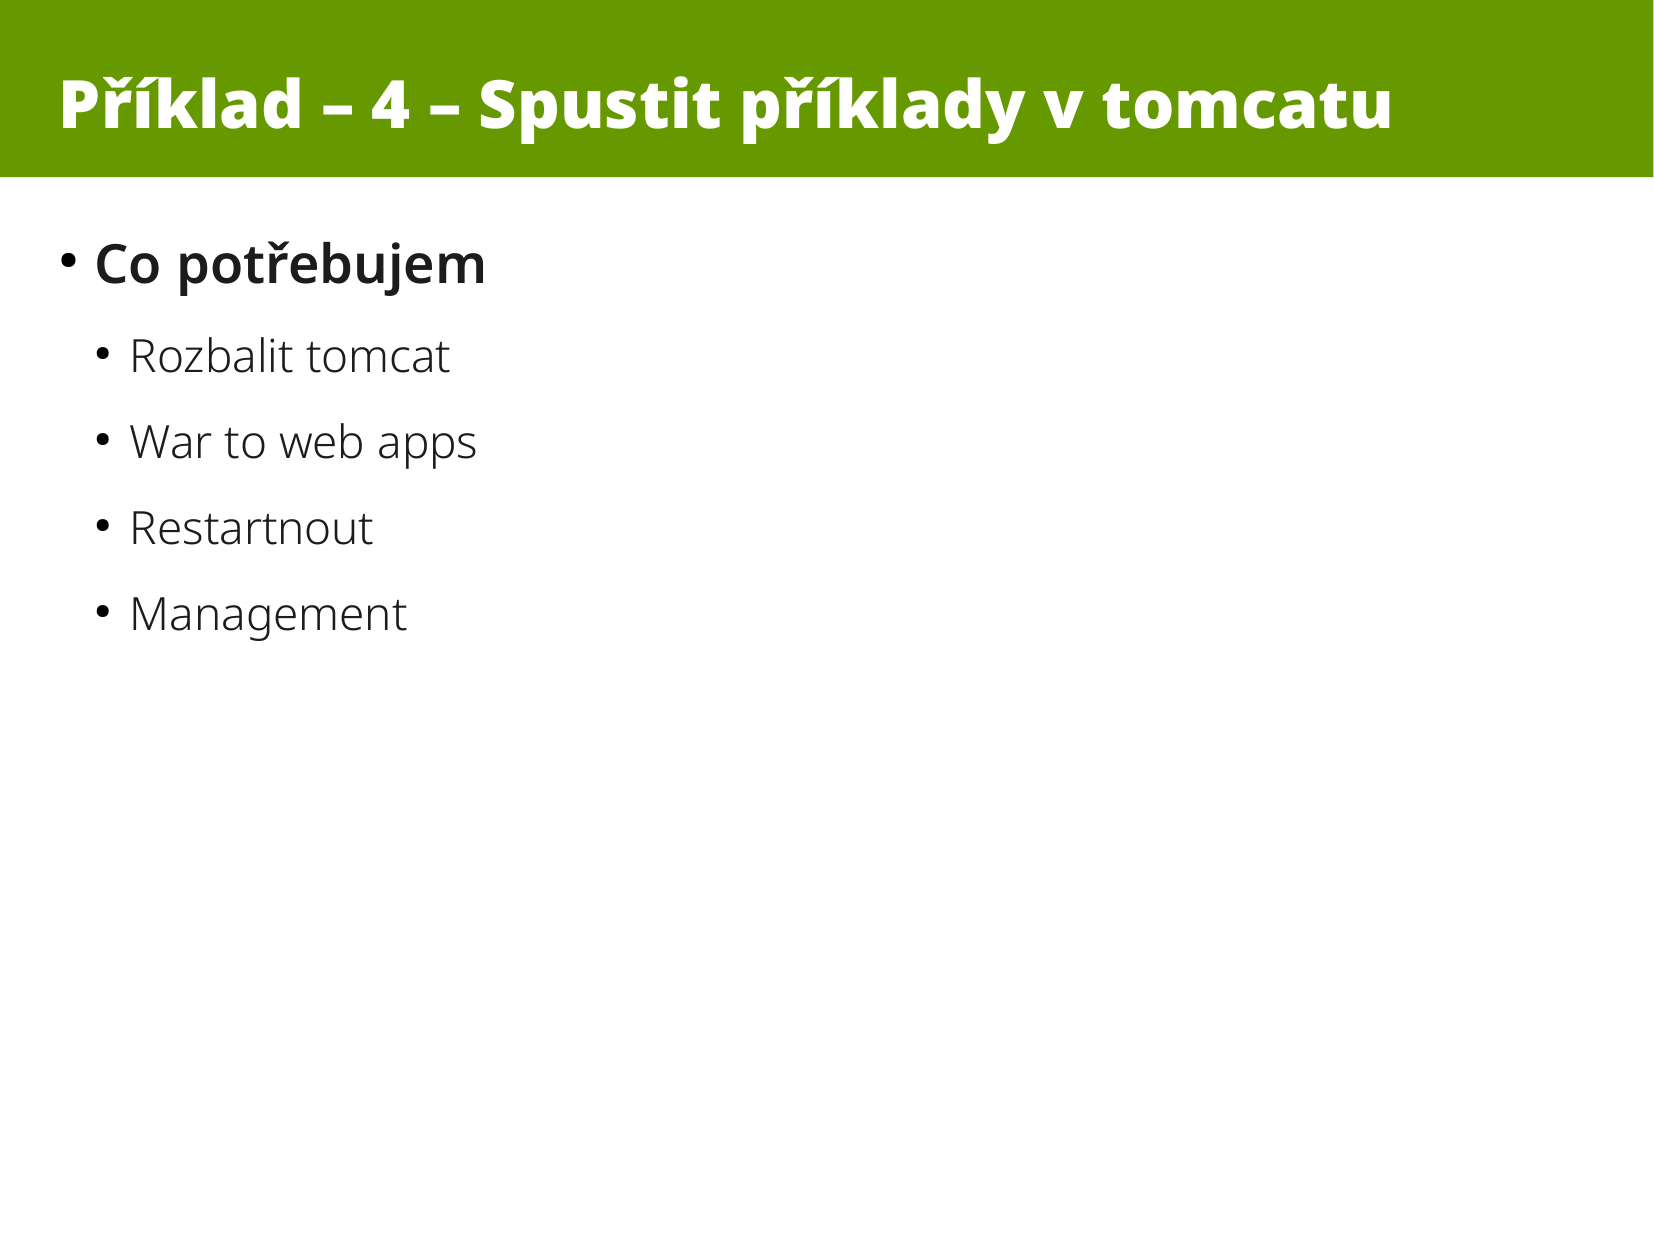

# Příklad – 4 – Spustit příklady v tomcatu
Co potřebujem
Rozbalit tomcat
War to web apps
Restartnout
Management